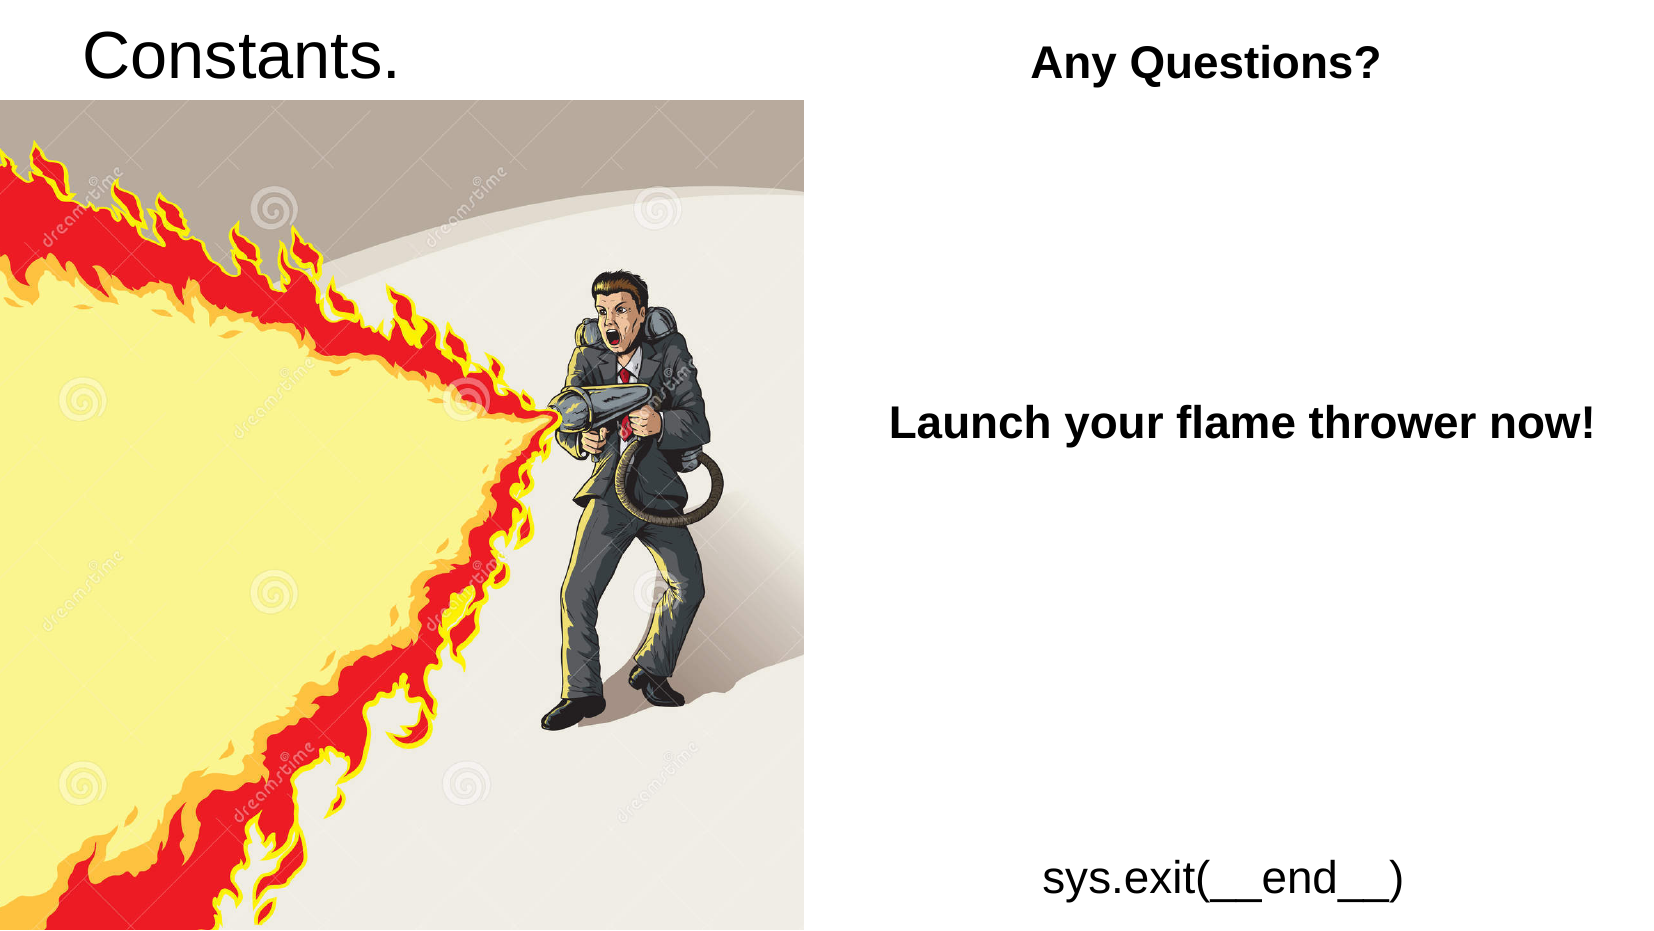

# Constants. Any Questions?
'
Launch your flame thrower now!
sys.exit(__end__)